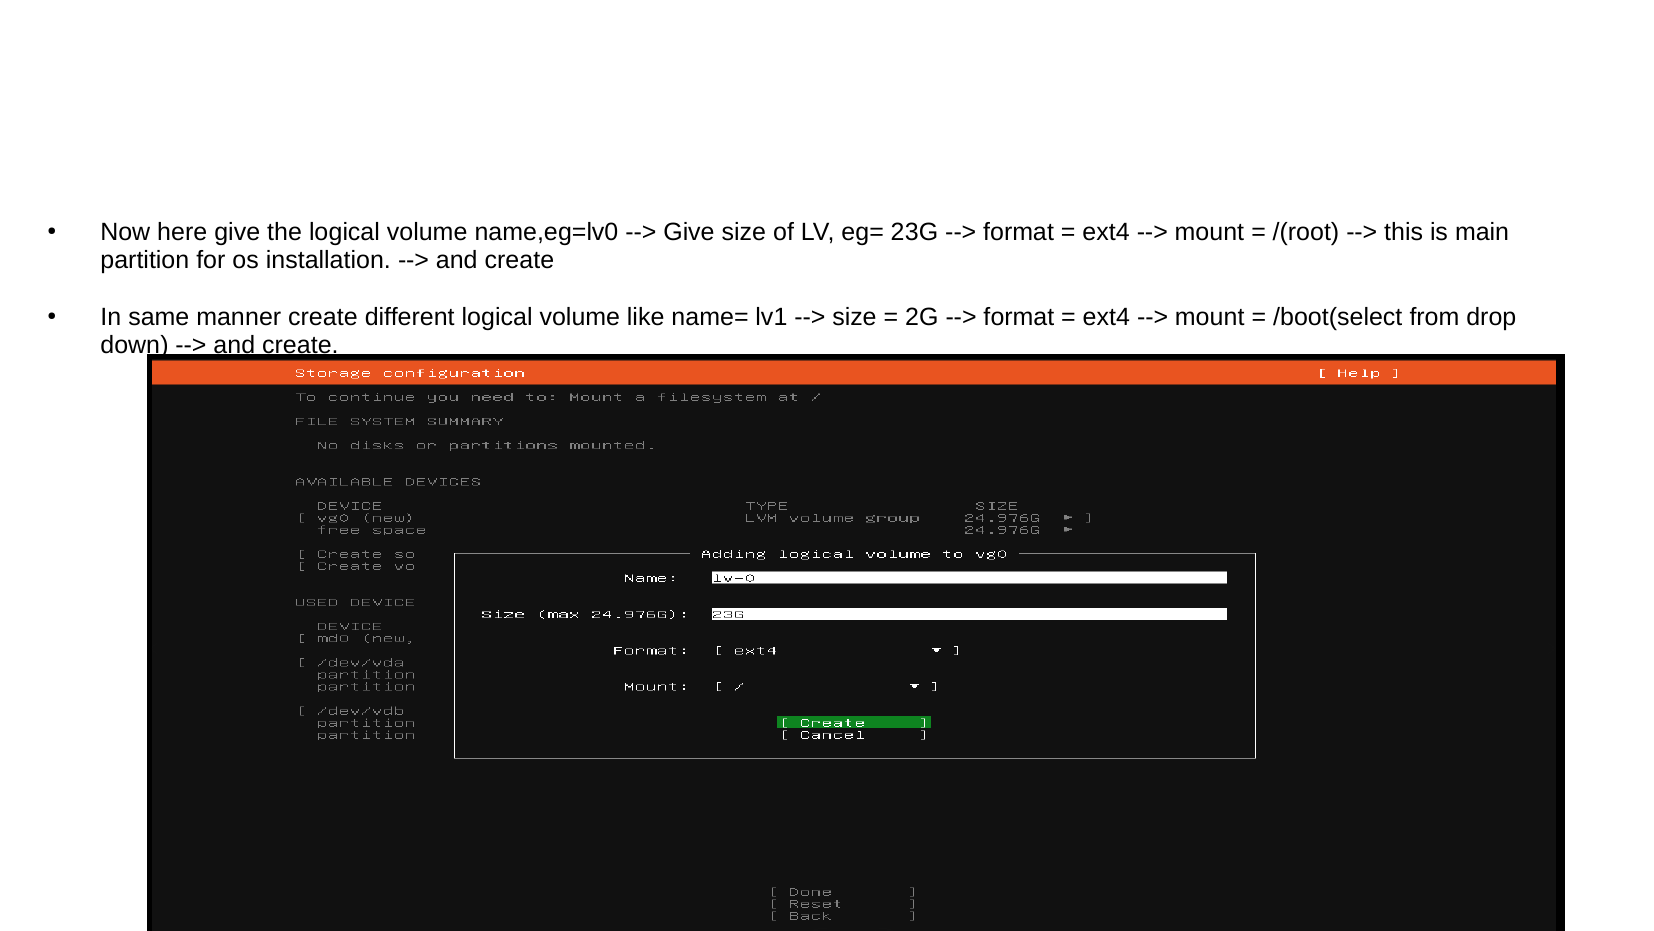

#
Now here give the logical volume name,eg=lv0 --> Give size of LV, eg= 23G --> format = ext4 --> mount = /(root) --> this is main partition for os installation. --> and create
In same manner create different logical volume like name= lv1 --> size = 2G --> format = ext4 --> mount = /boot(select from drop down) --> and create.